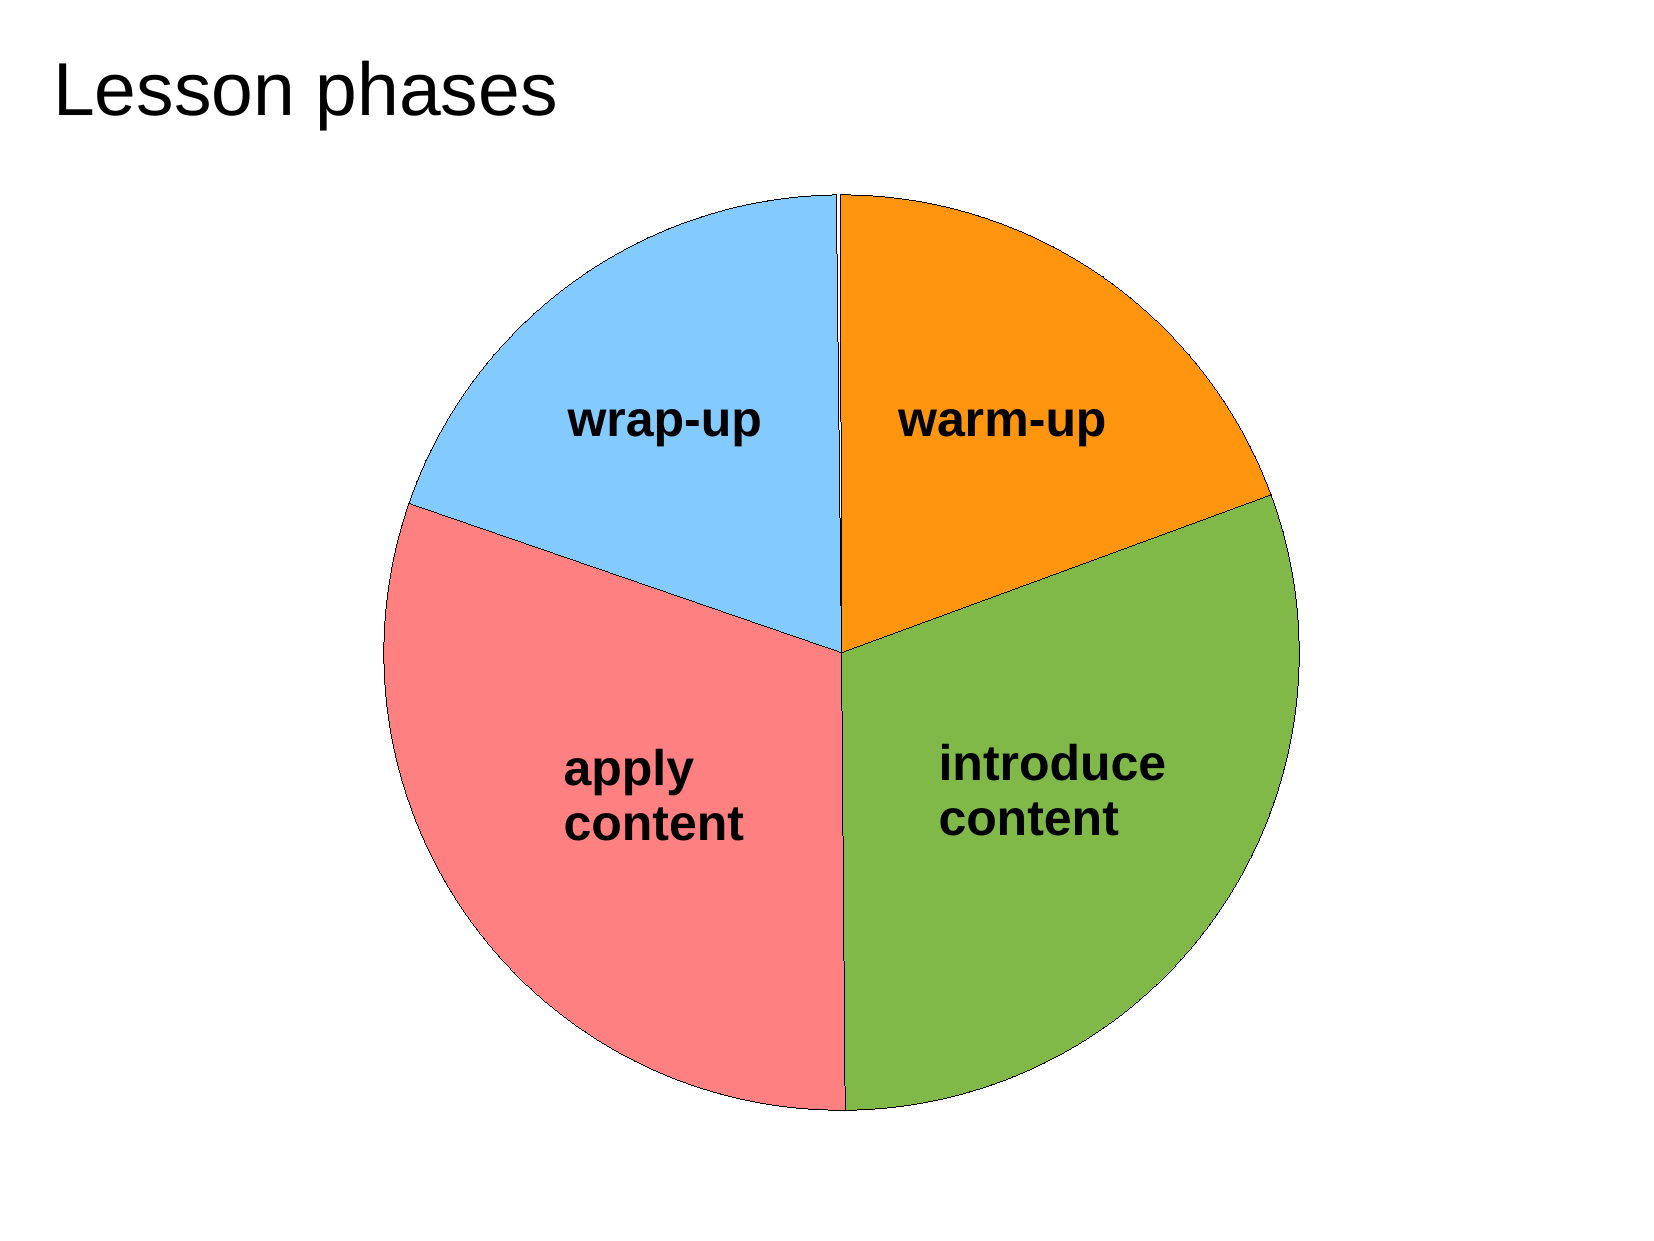

# Lesson phases
wrap-up
warm-up
introduce
content
apply
content